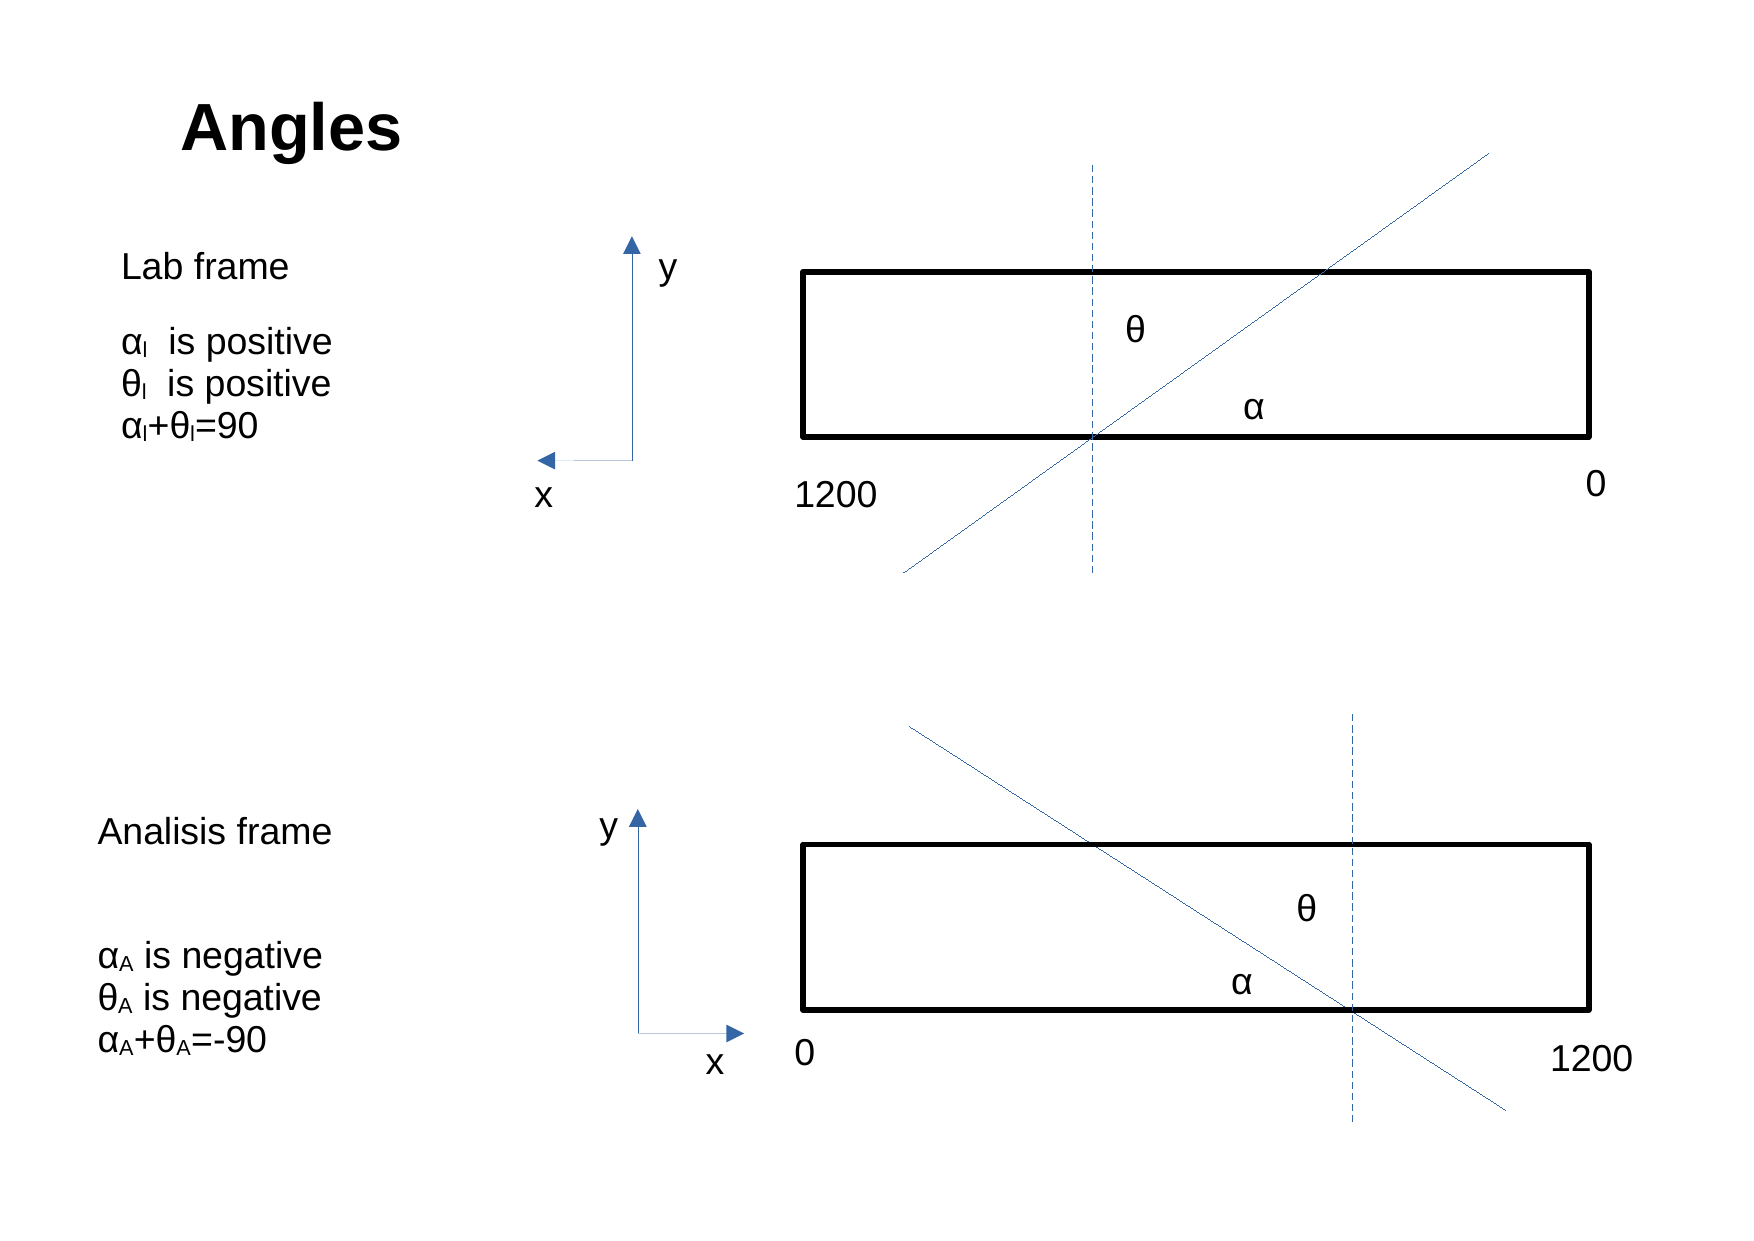

Angles
Lab frame
y
θ
αl is positive
θl is positive
αl+θl=90
α
0
x
1200
y
Analisis frame
θ
αA is negative
θA is negative
αA+θA=-90
α
0
1200
x